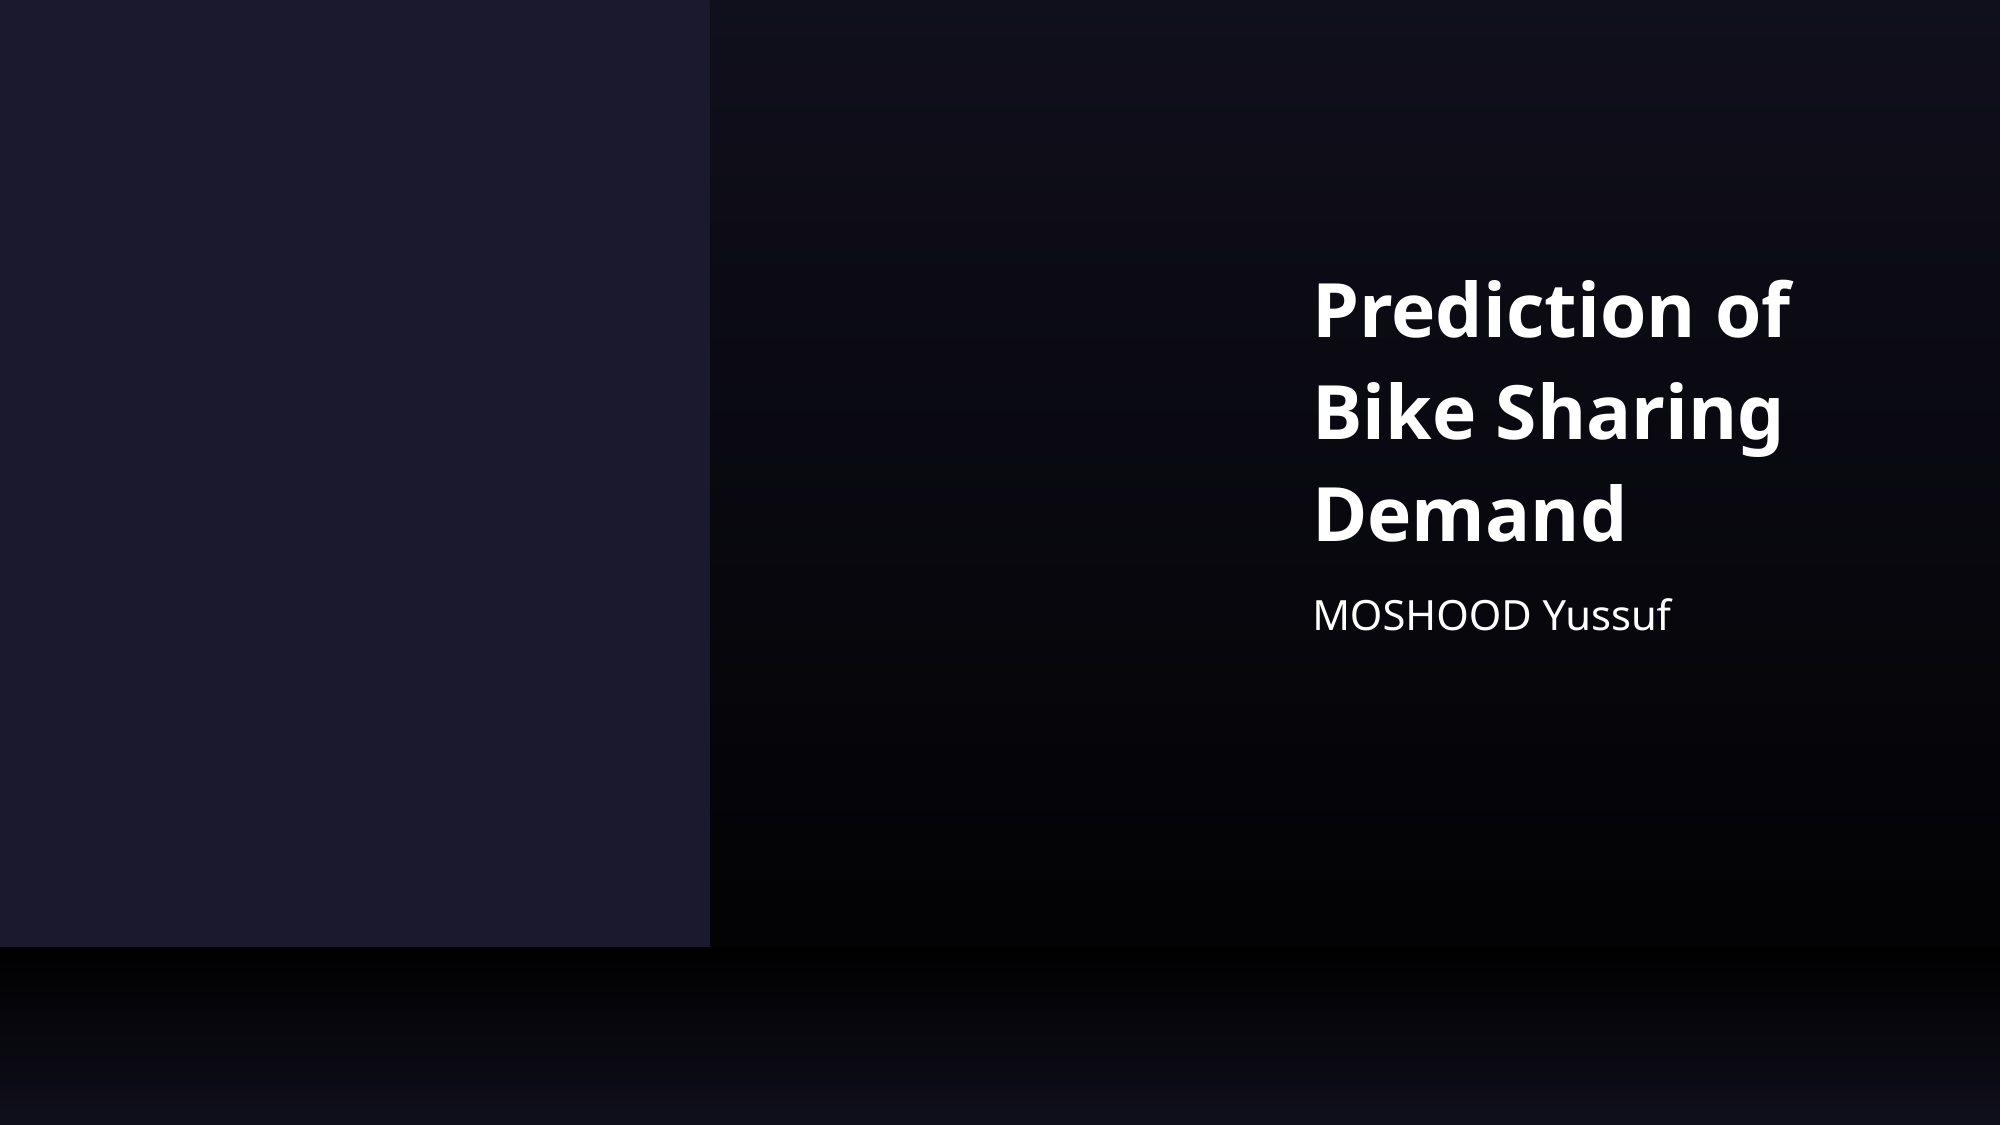

# Prediction of Bike Sharing Demand
MOSHOOD Yussuf